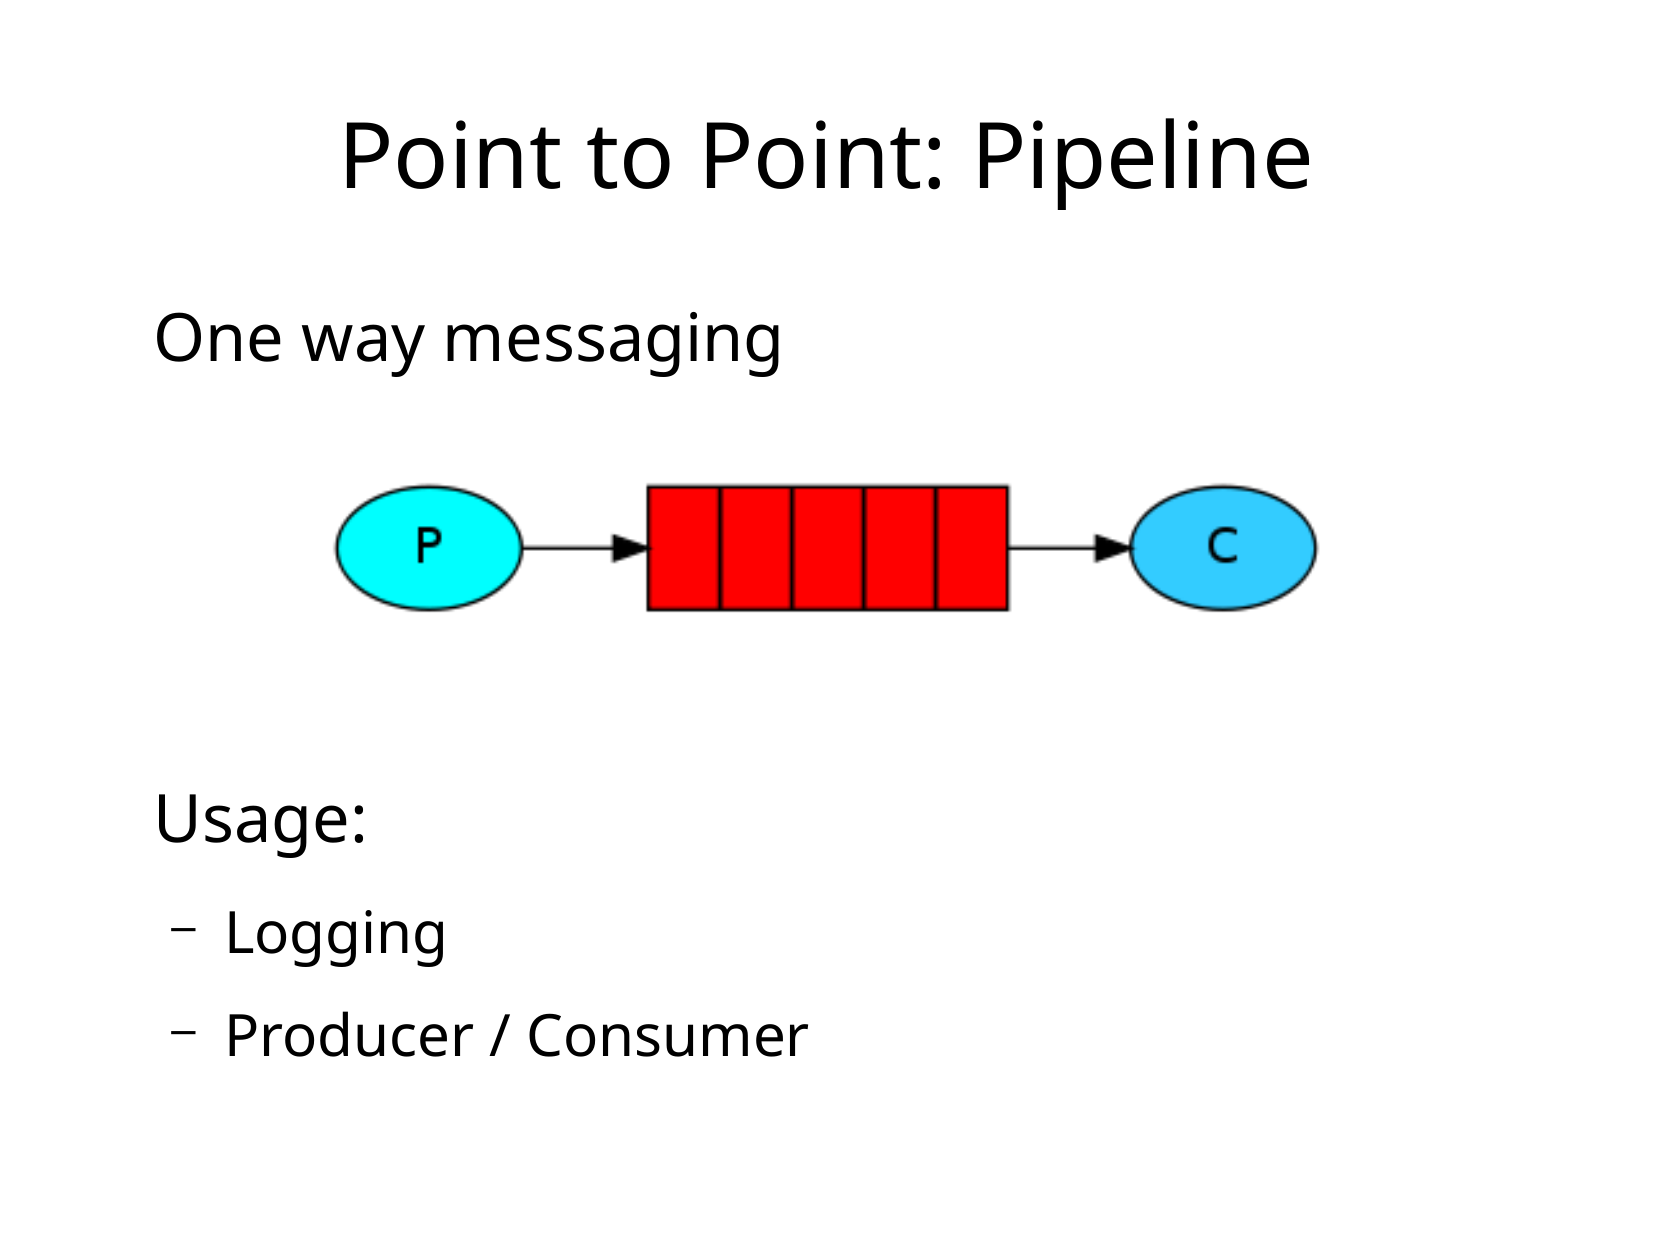

# Point to Point: Pipeline
One way messaging
Usage:
Logging
Producer / Consumer